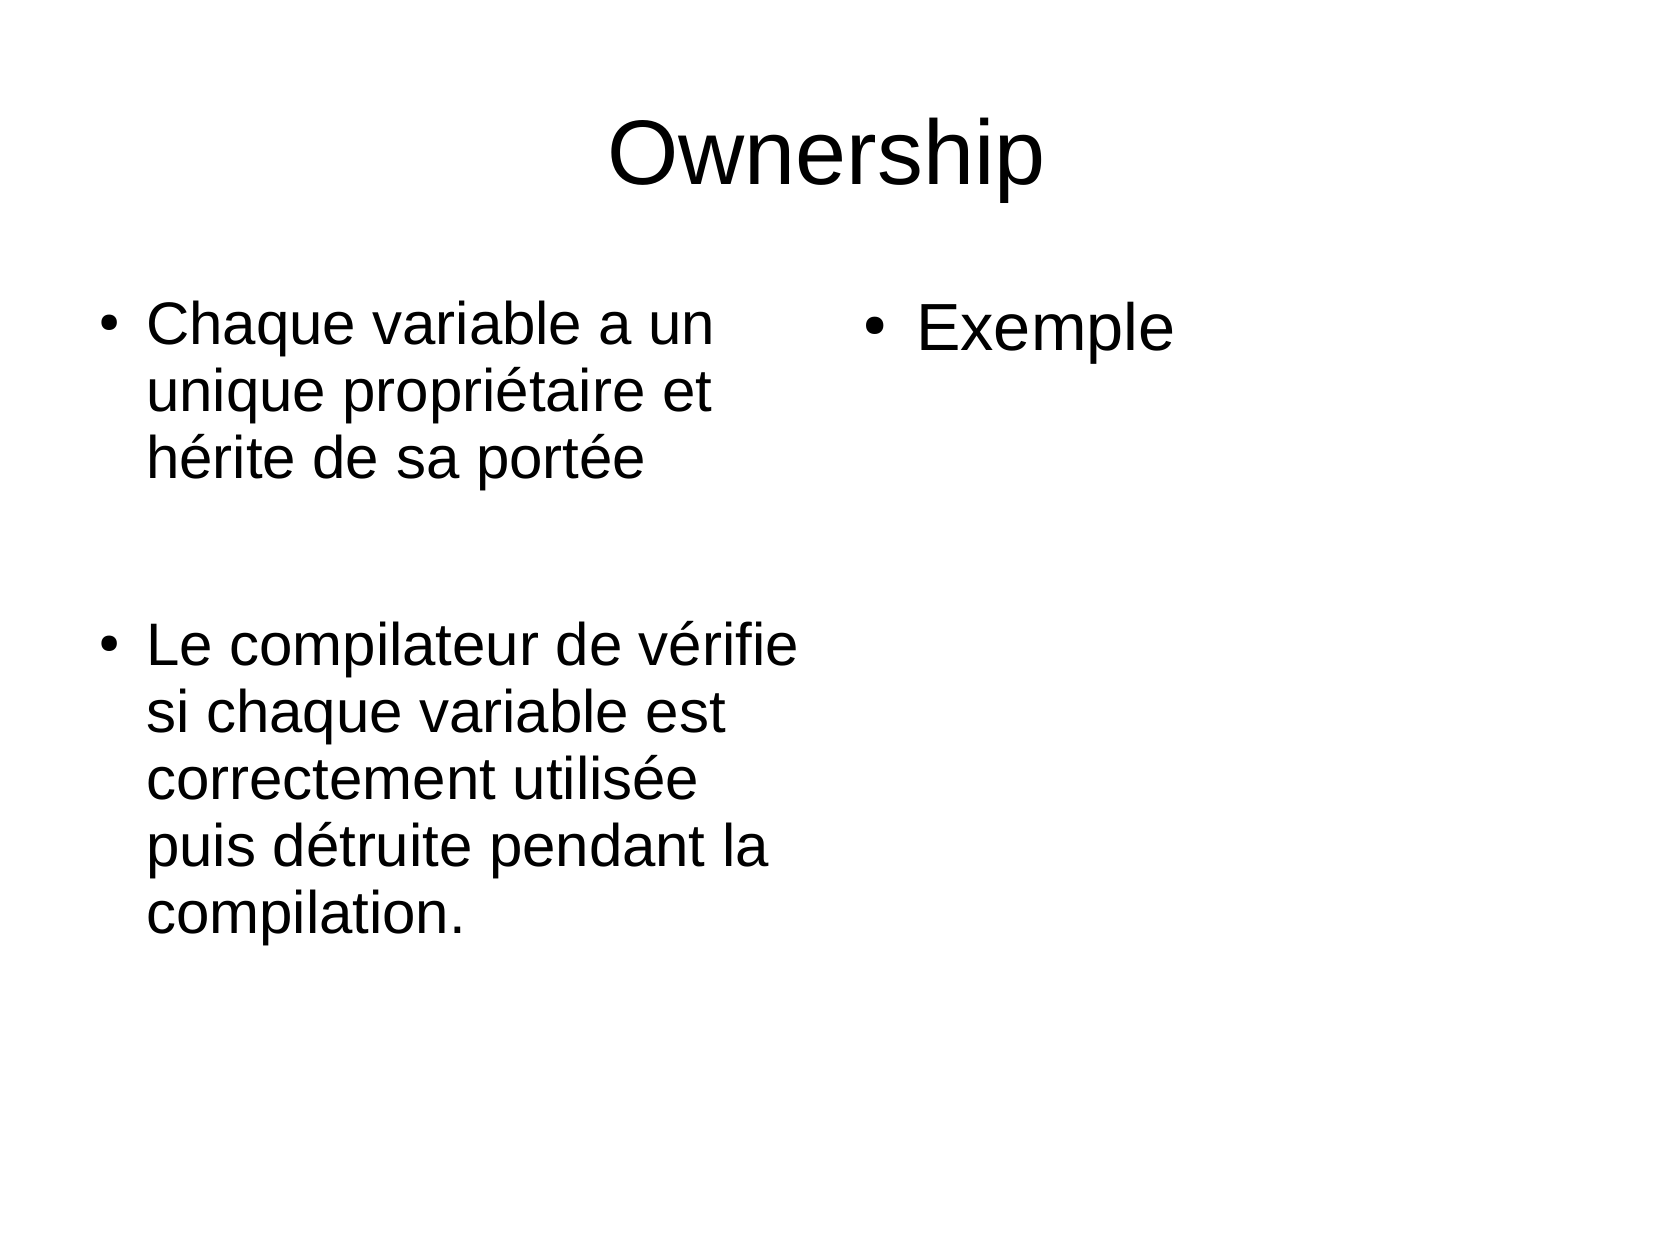

# Ownership
Chaque variable a un unique propriétaire et hérite de sa portée
Le compilateur de vérifie si chaque variable est correctement utilisée puis détruite pendant la compilation.
Exemple